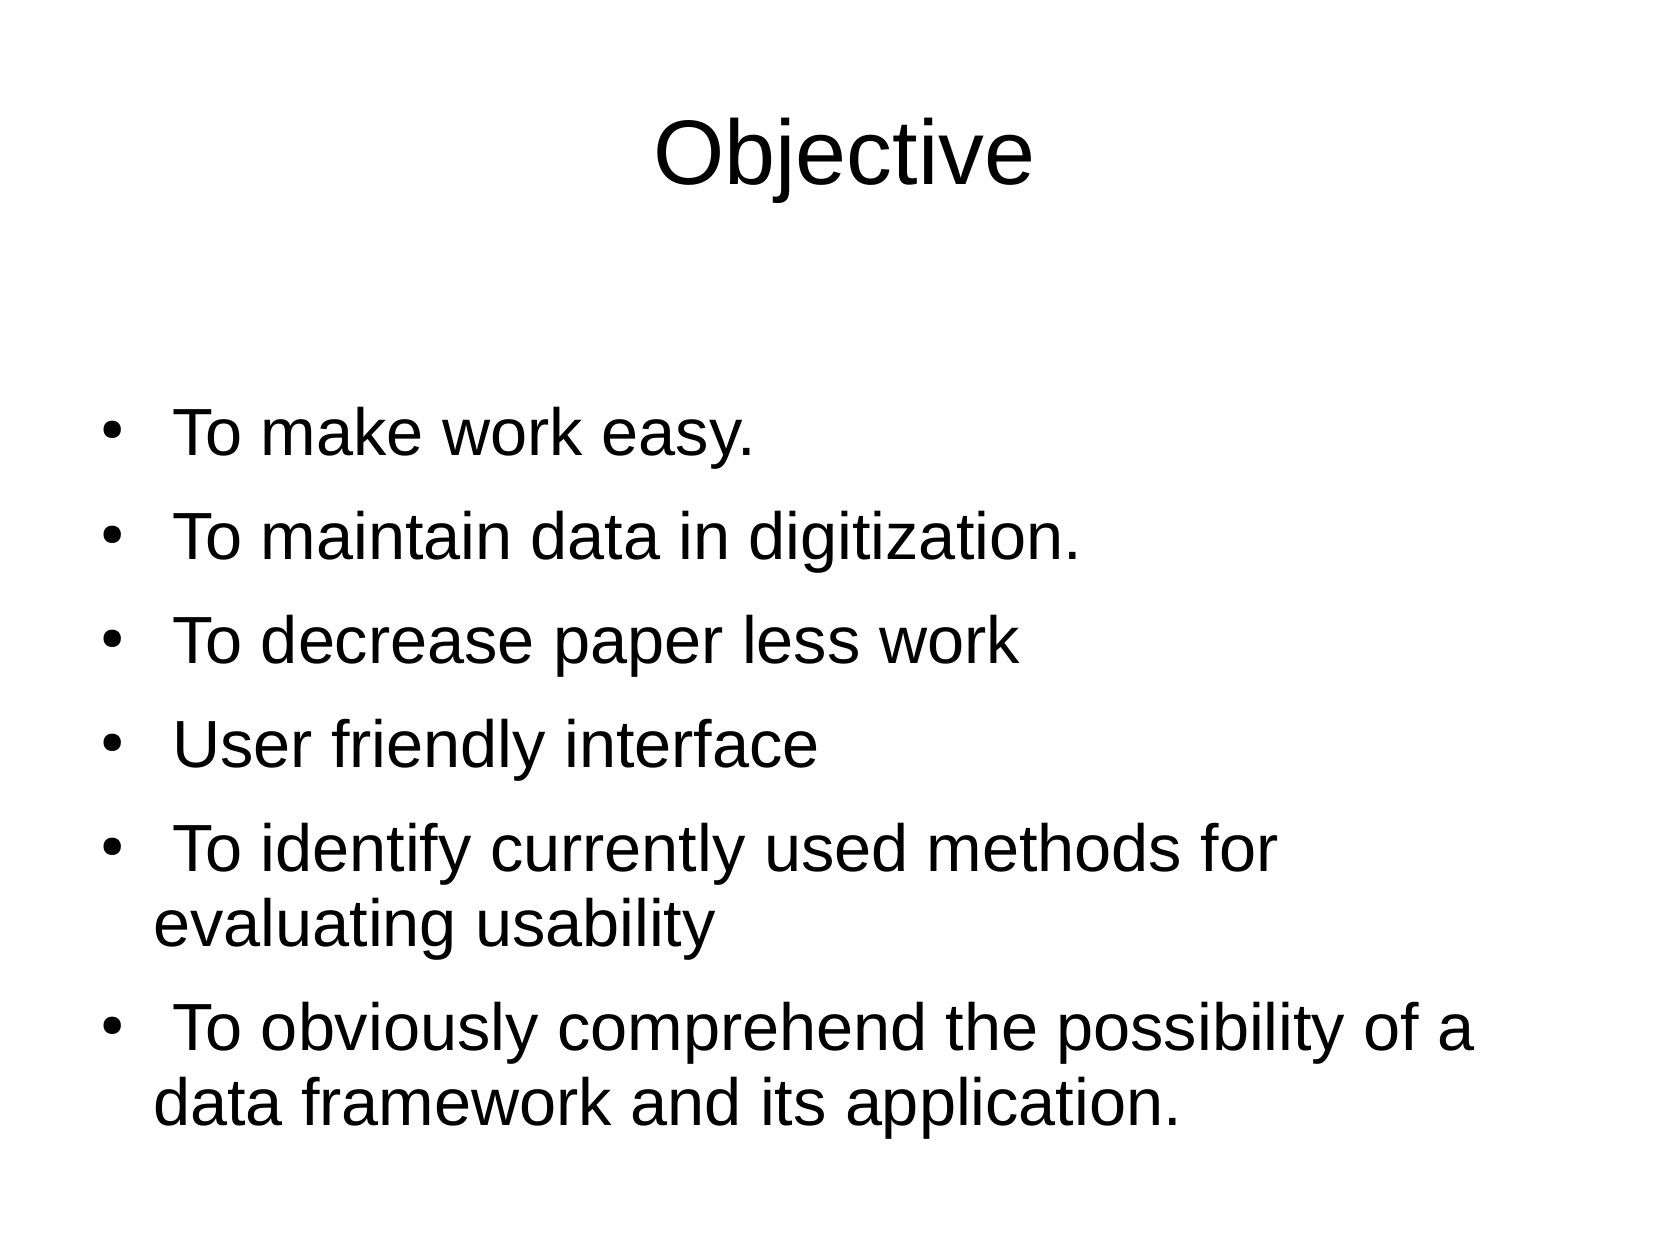

# Objective
 To make work easy.
 To maintain data in digitization.
 To decrease paper less work
 User friendly interface
 To identify currently used methods for evaluating usability
 To obviously comprehend the possibility of a data framework and its application.